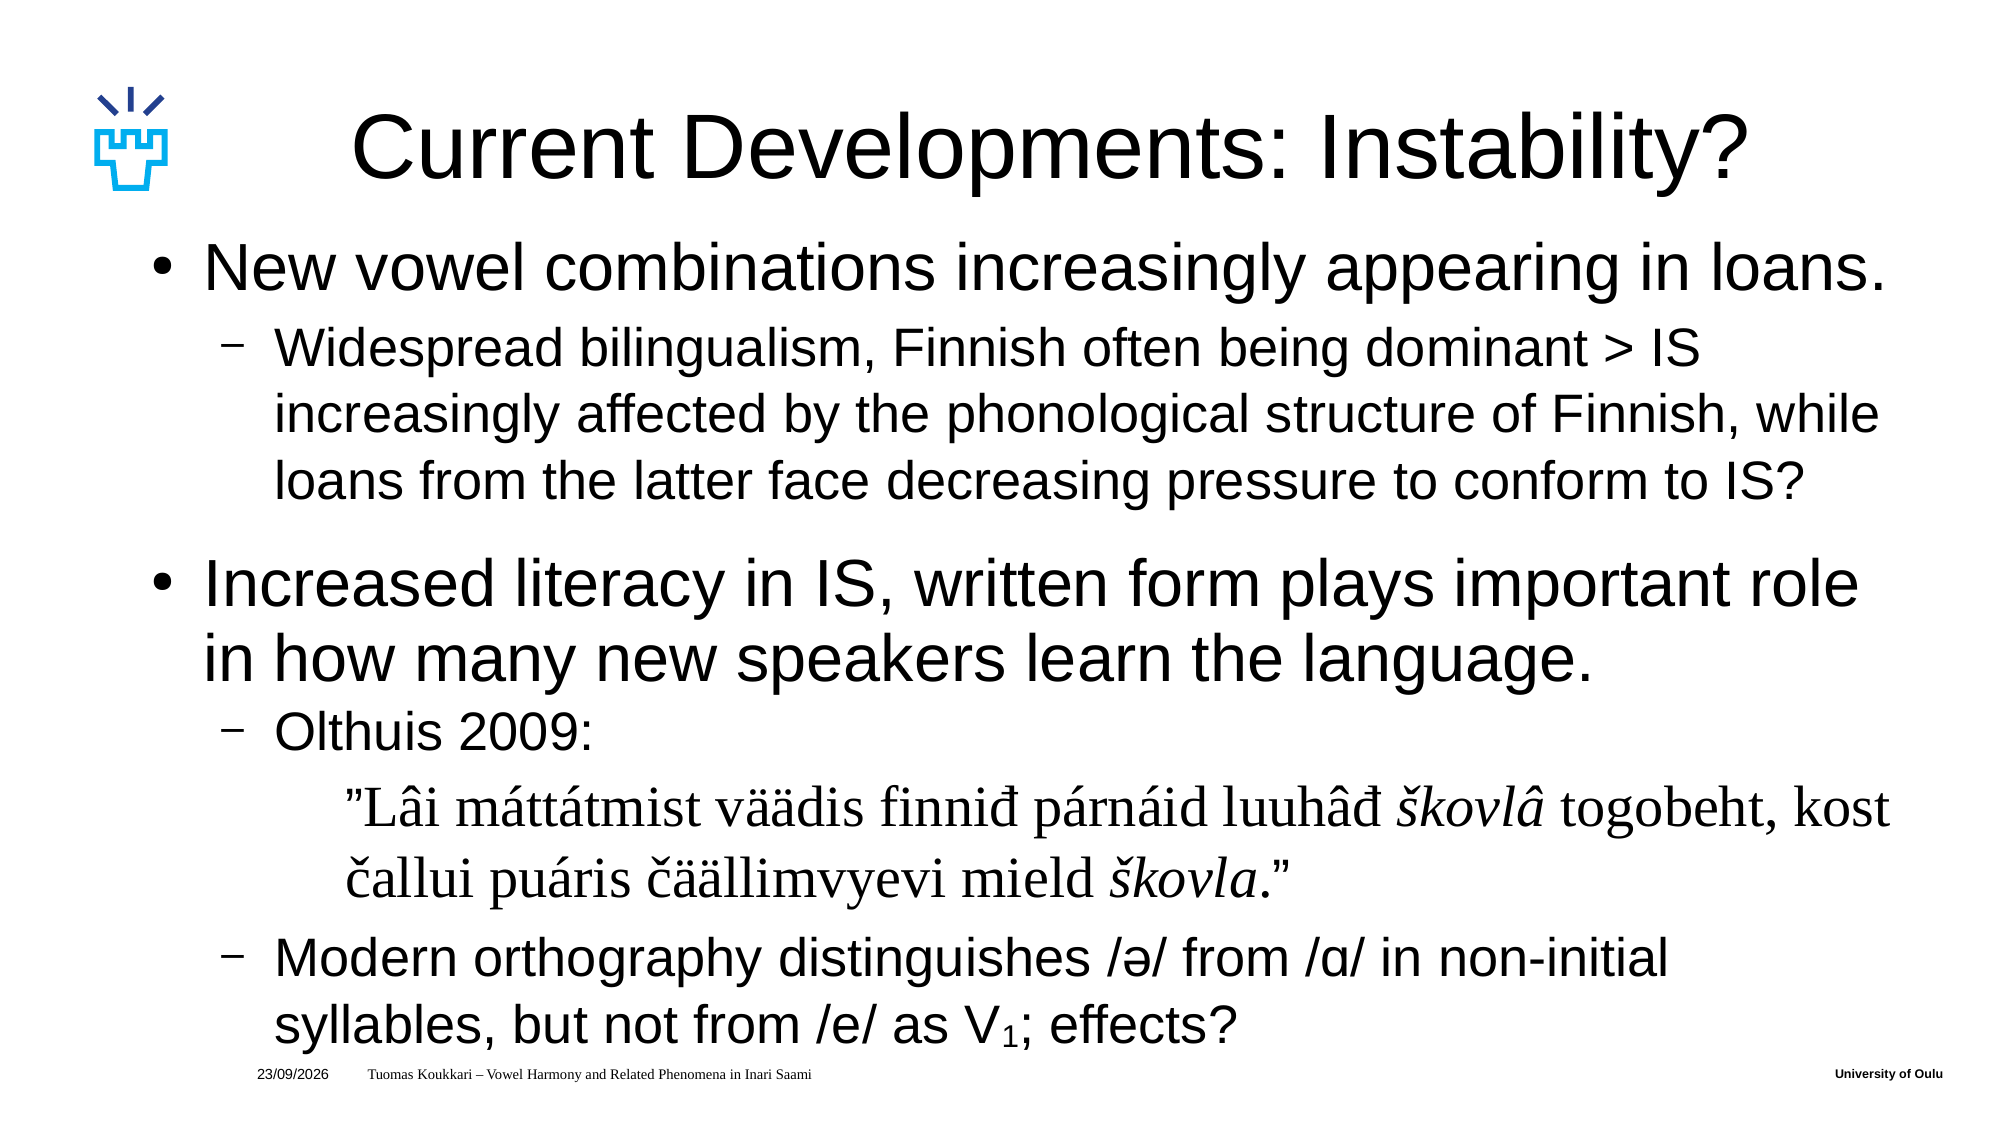

# Current Developments: Instability?
New vowel combinations increasingly appearing in loans.
Widespread bilingualism, Finnish often being dominant > IS increasingly affected by the phonological structure of Finnish, while loans from the latter face decreasing pressure to conform to IS?
Increased literacy in IS, written form plays important role in how many new speakers learn the language.
Olthuis 2009:
”Lâi máttátmist väädis finniđ párnáid luuhâđ škovlâ togobeht, kost
čallui puáris čäällimvyevi mield škovla.”
Modern orthography distinguishes /ə/ from /ɑ/ in non-initial
syllables, but not from /e/ as V1; effects?
https://github.com/tkoukkar/anaraskiela/blob/master/Koukkari_Tuomas-CIFUXIII-oovdanpyehtim.pdf